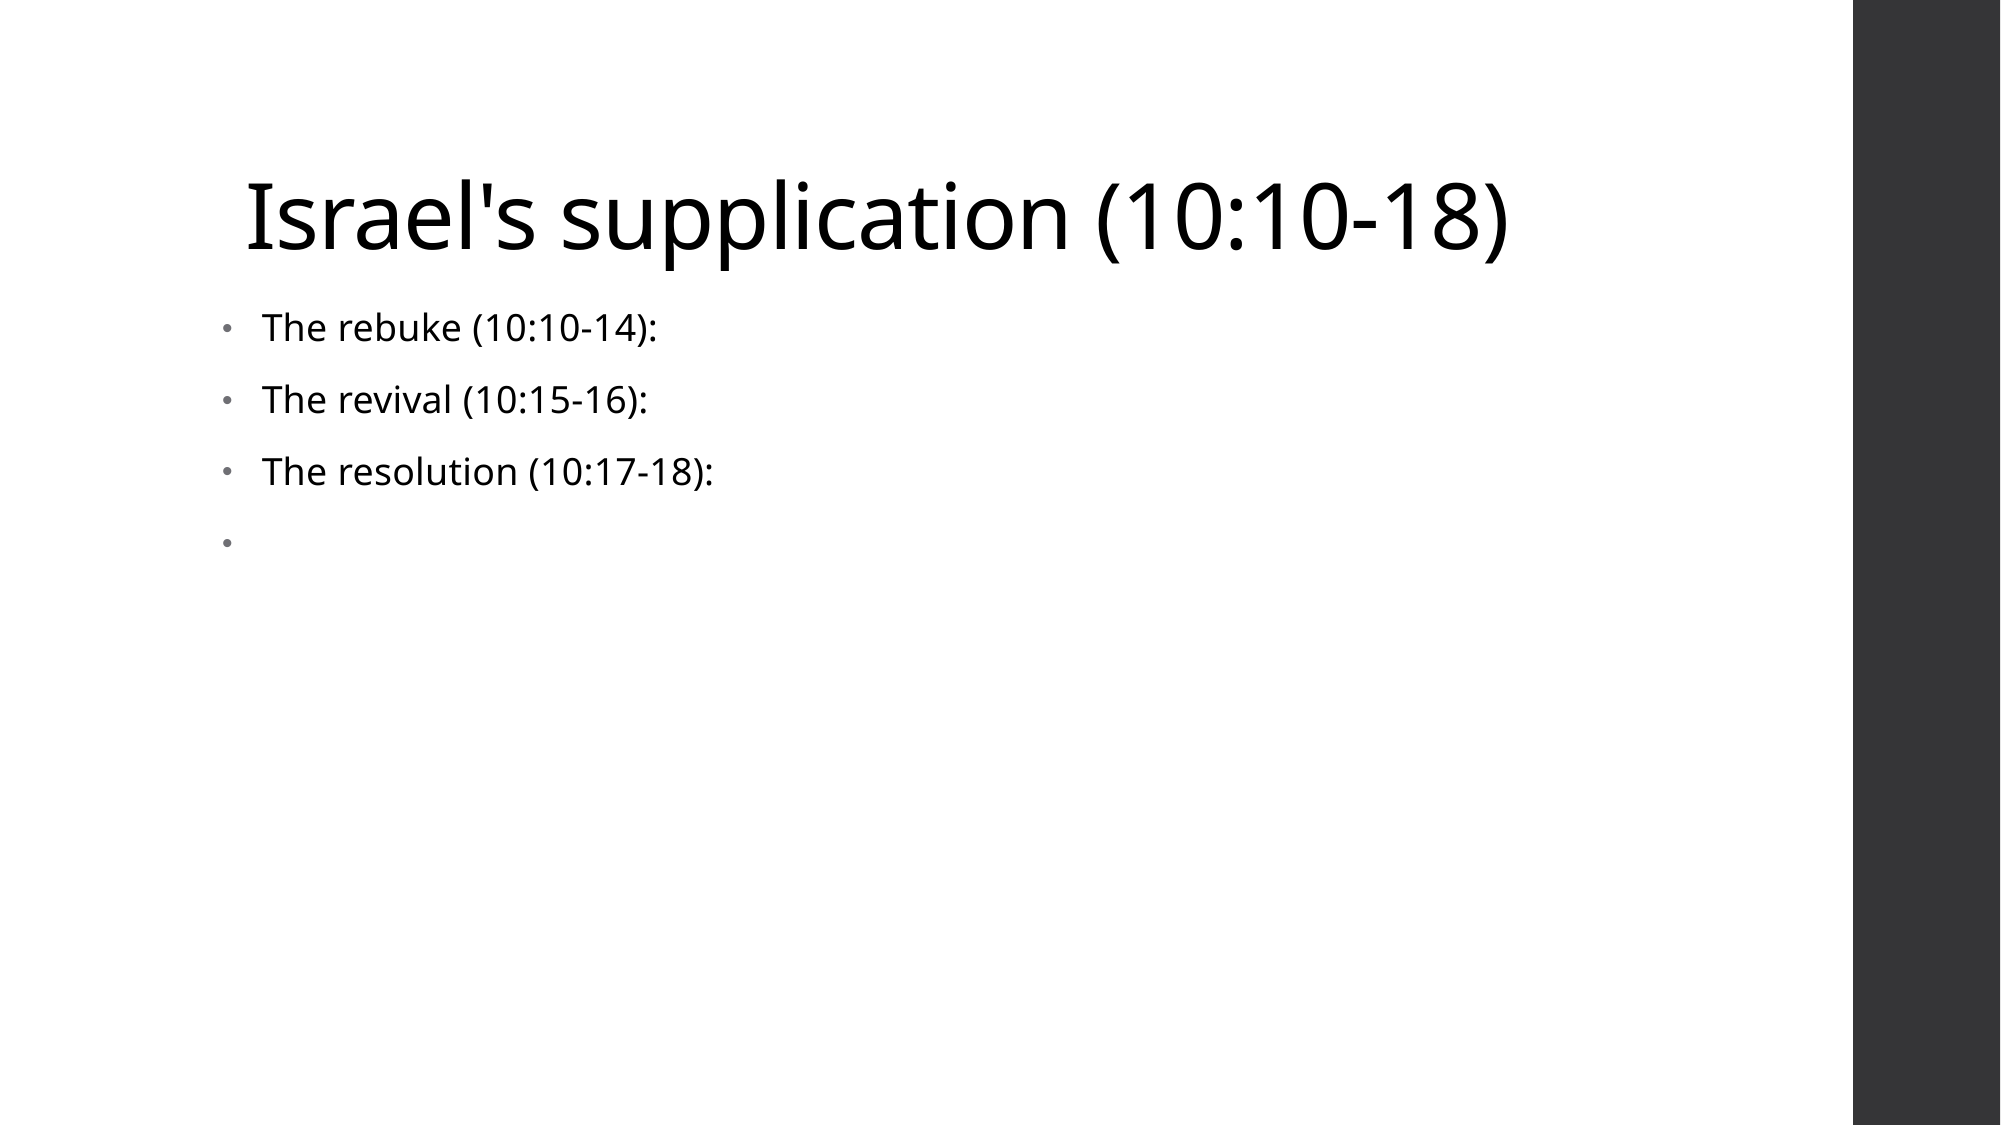

# Israel's supplication (10:10-18)
 The rebuke (10:10-14):
 The revival (10:15-16):
 The resolution (10:17-18):